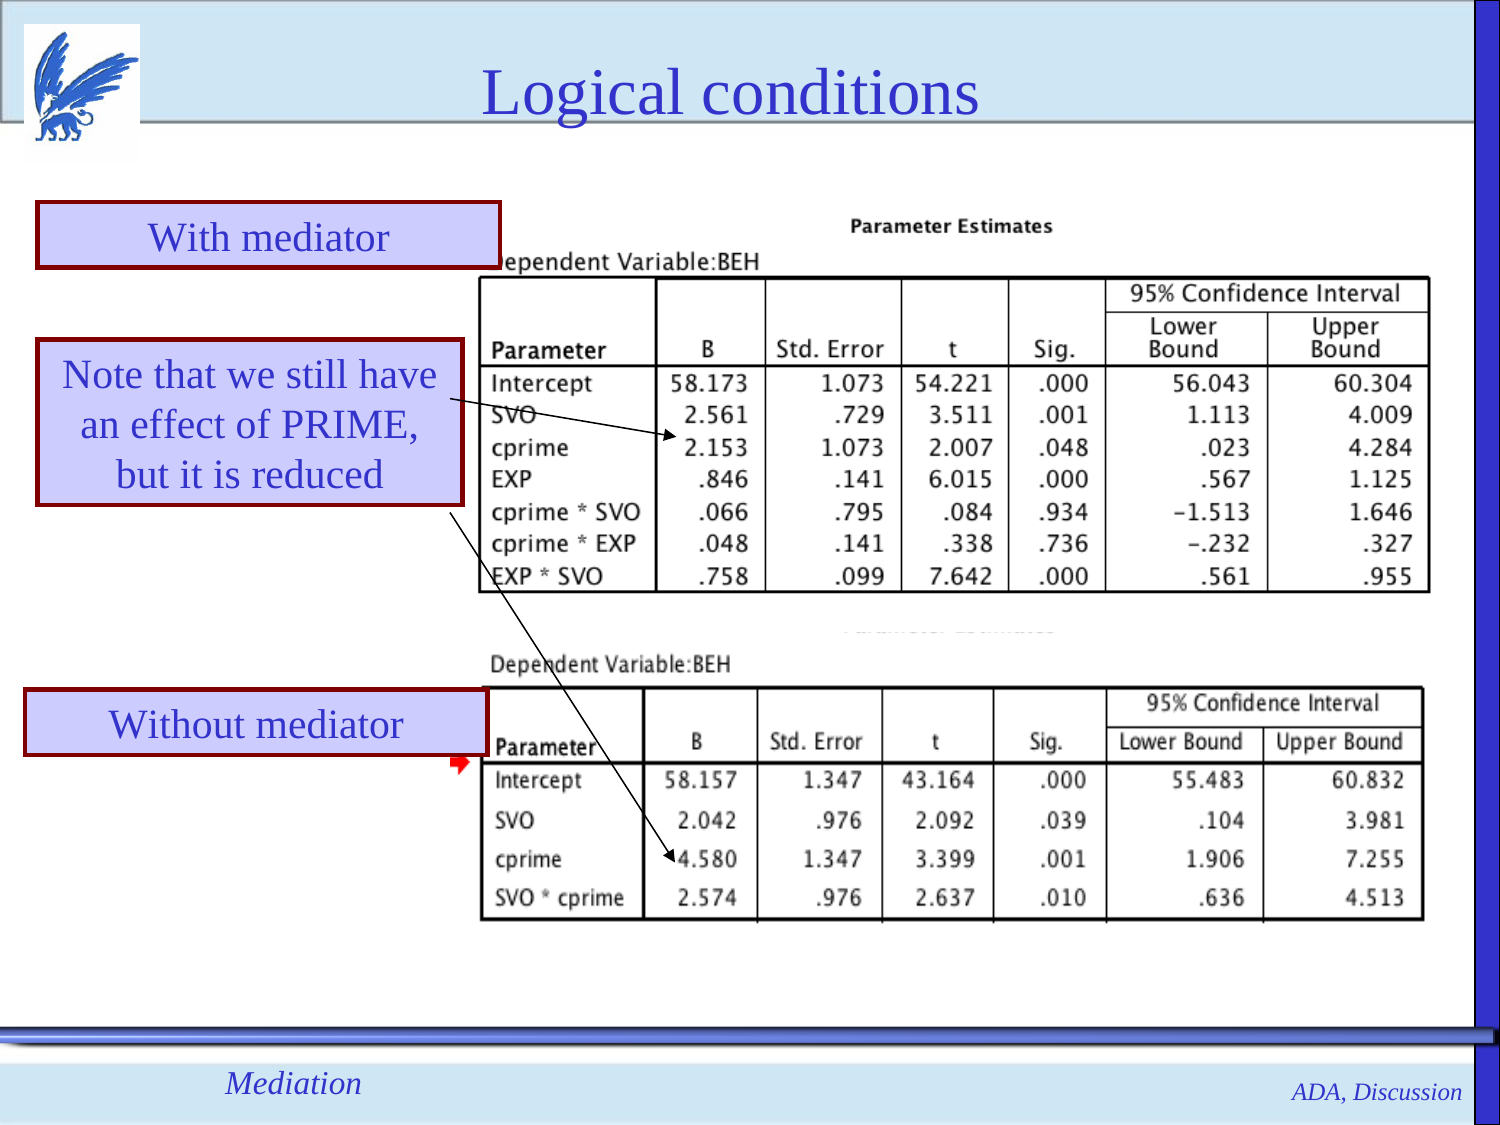

# Logical conditions
With mediator
Note that we still have an effect of PRIME, but it is reduced
Without mediator
Mediation
ADA, Discussion